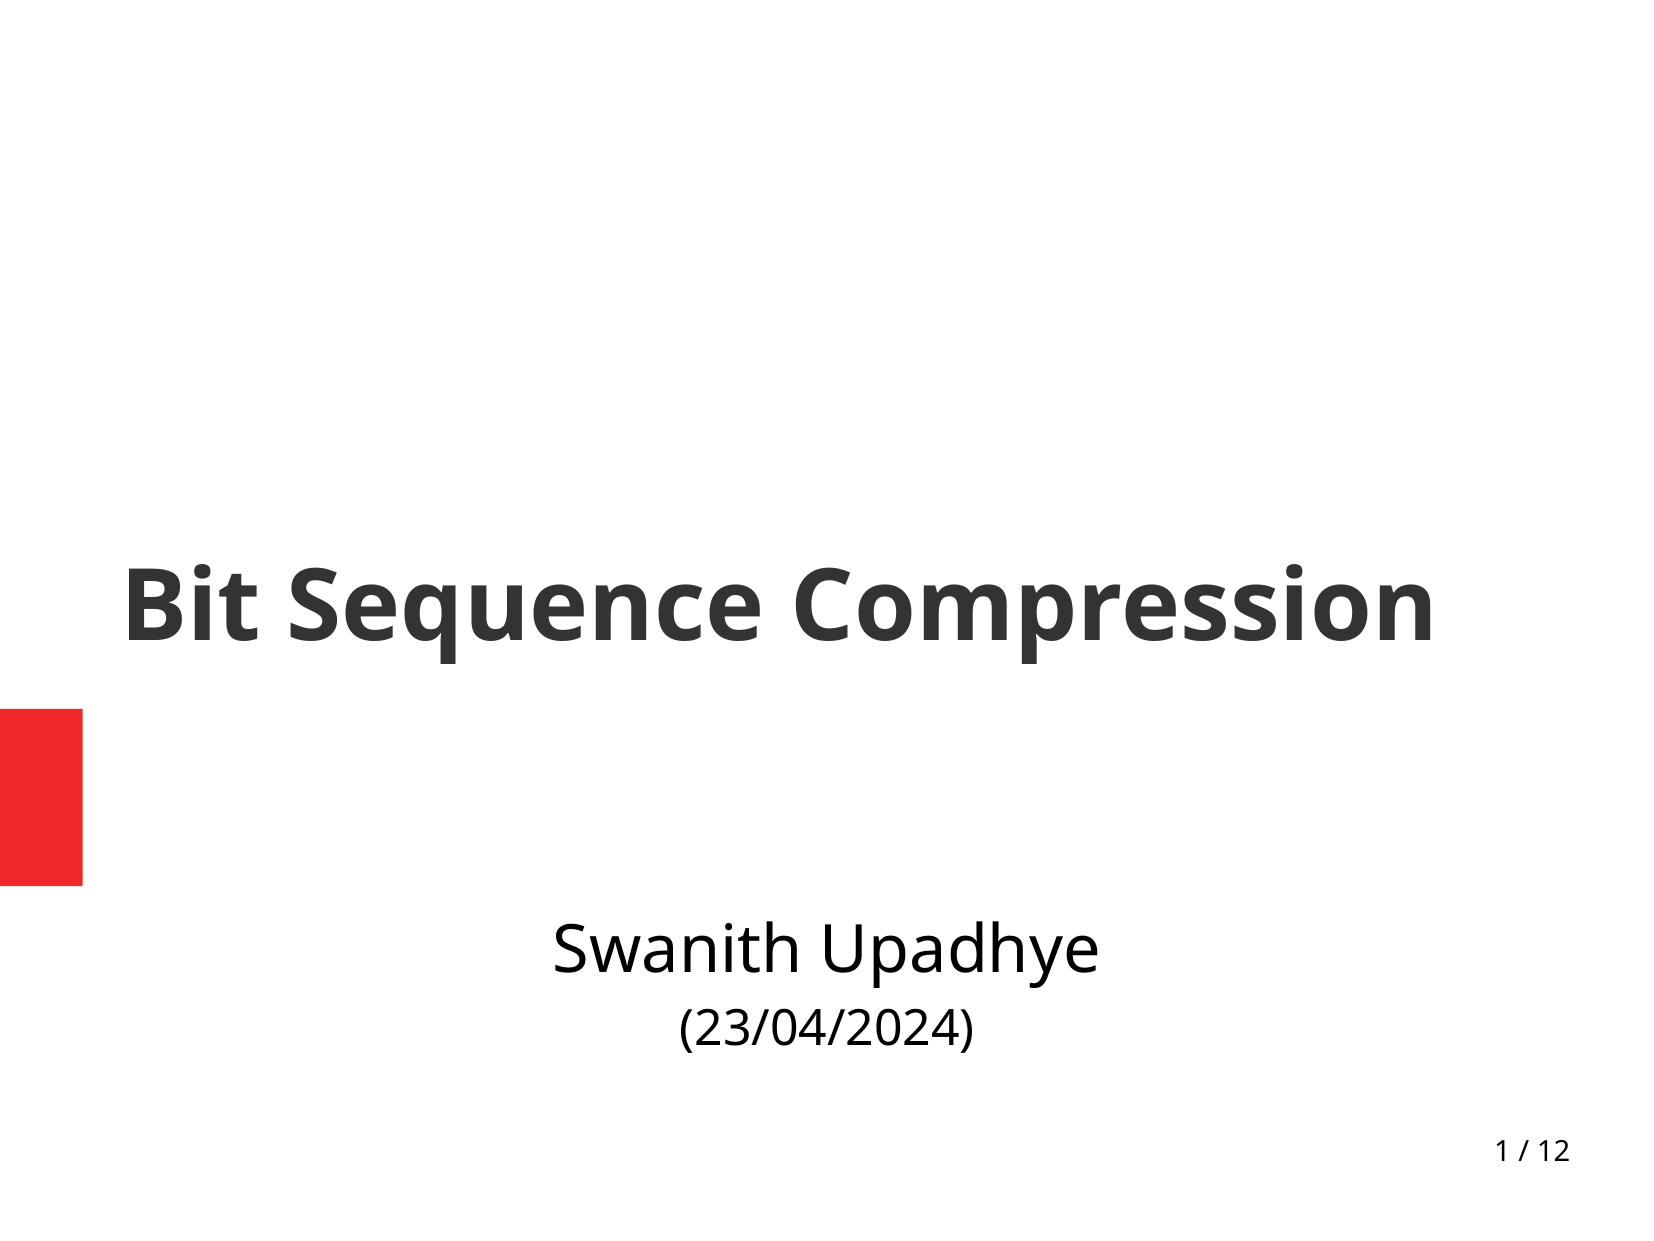

# Bit Sequence Compression
Swanith Upadhye
(23/04/2024)
1